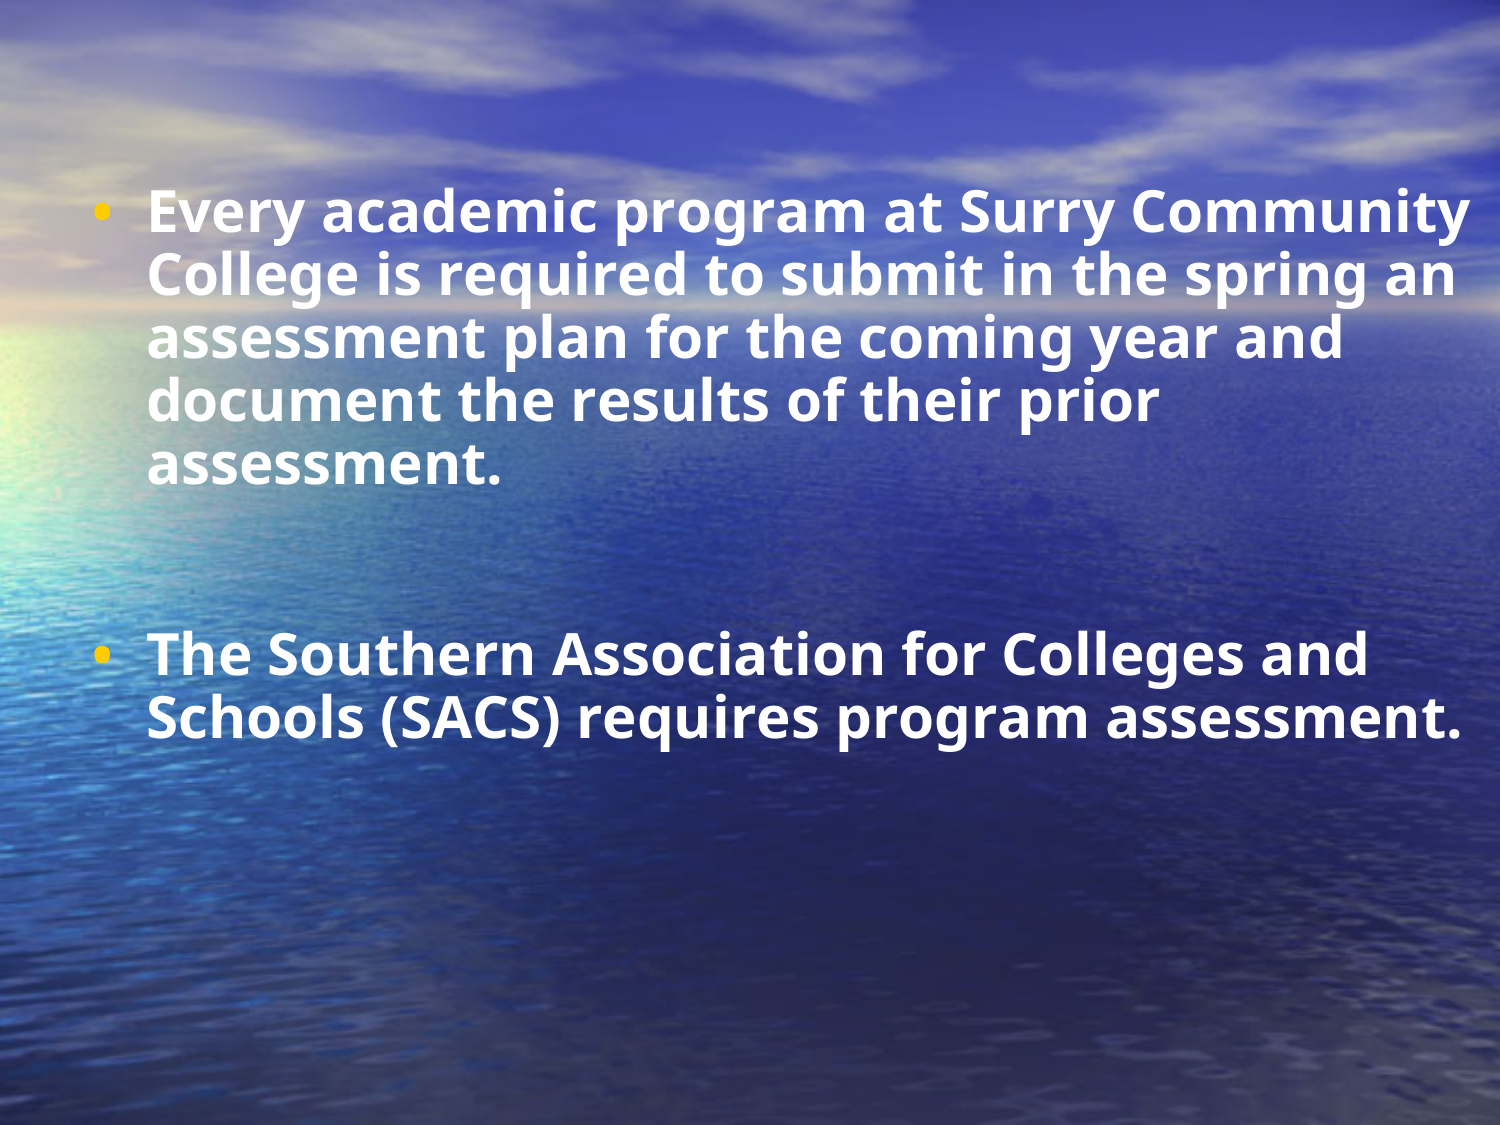

# Every academic program at Surry Community College is required to submit in the spring an assessment plan for the coming year and document the results of their prior assessment.
The Southern Association for Colleges and Schools (SACS) requires program assessment.